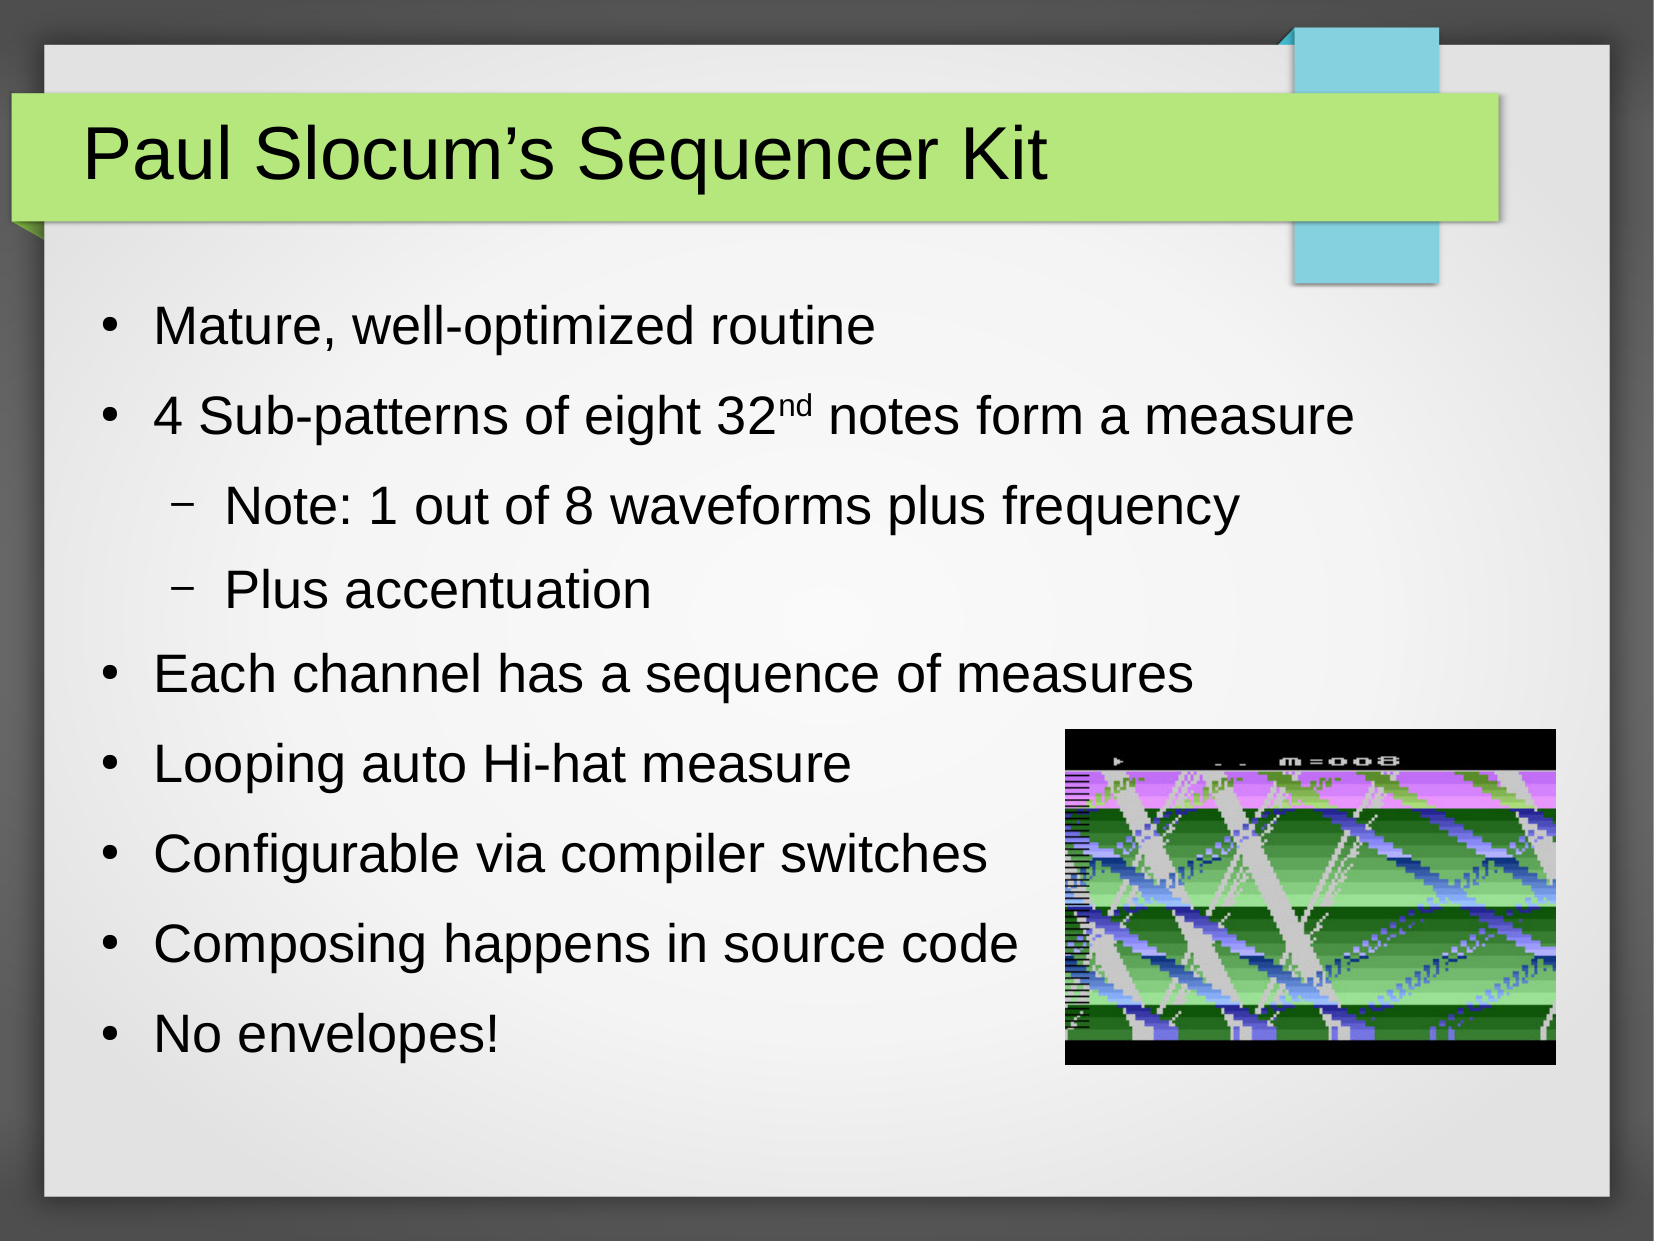

# Paul Slocum’s Sequencer Kit
Mature, well-optimized routine
4 Sub-patterns of eight 32nd notes form a measure
Note: 1 out of 8 waveforms plus frequency
Plus accentuation
Each channel has a sequence of measures
Looping auto Hi-hat measure
Configurable via compiler switches
Composing happens in source code
No envelopes!